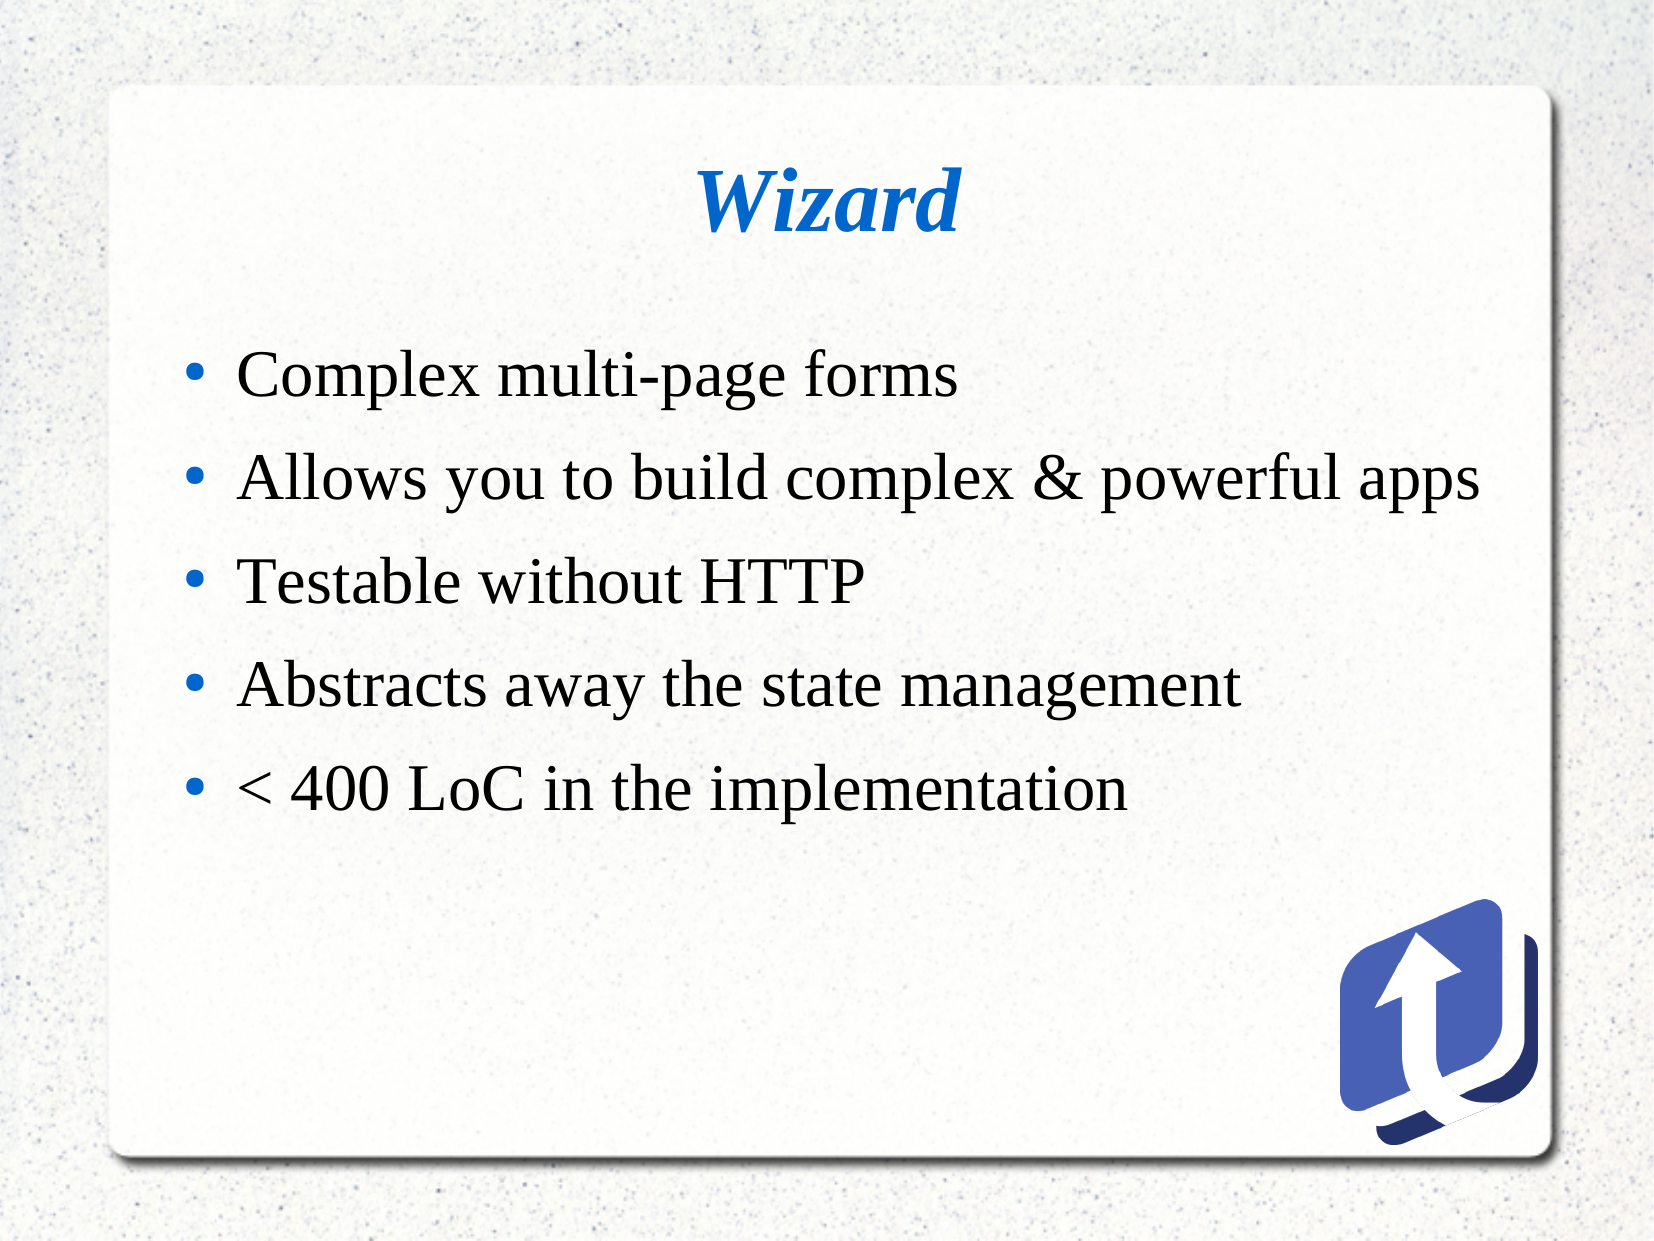

# Wizard
Complex multi-page forms
Allows you to build complex & powerful apps
Testable without HTTP
Abstracts away the state management
< 400 LoC in the implementation